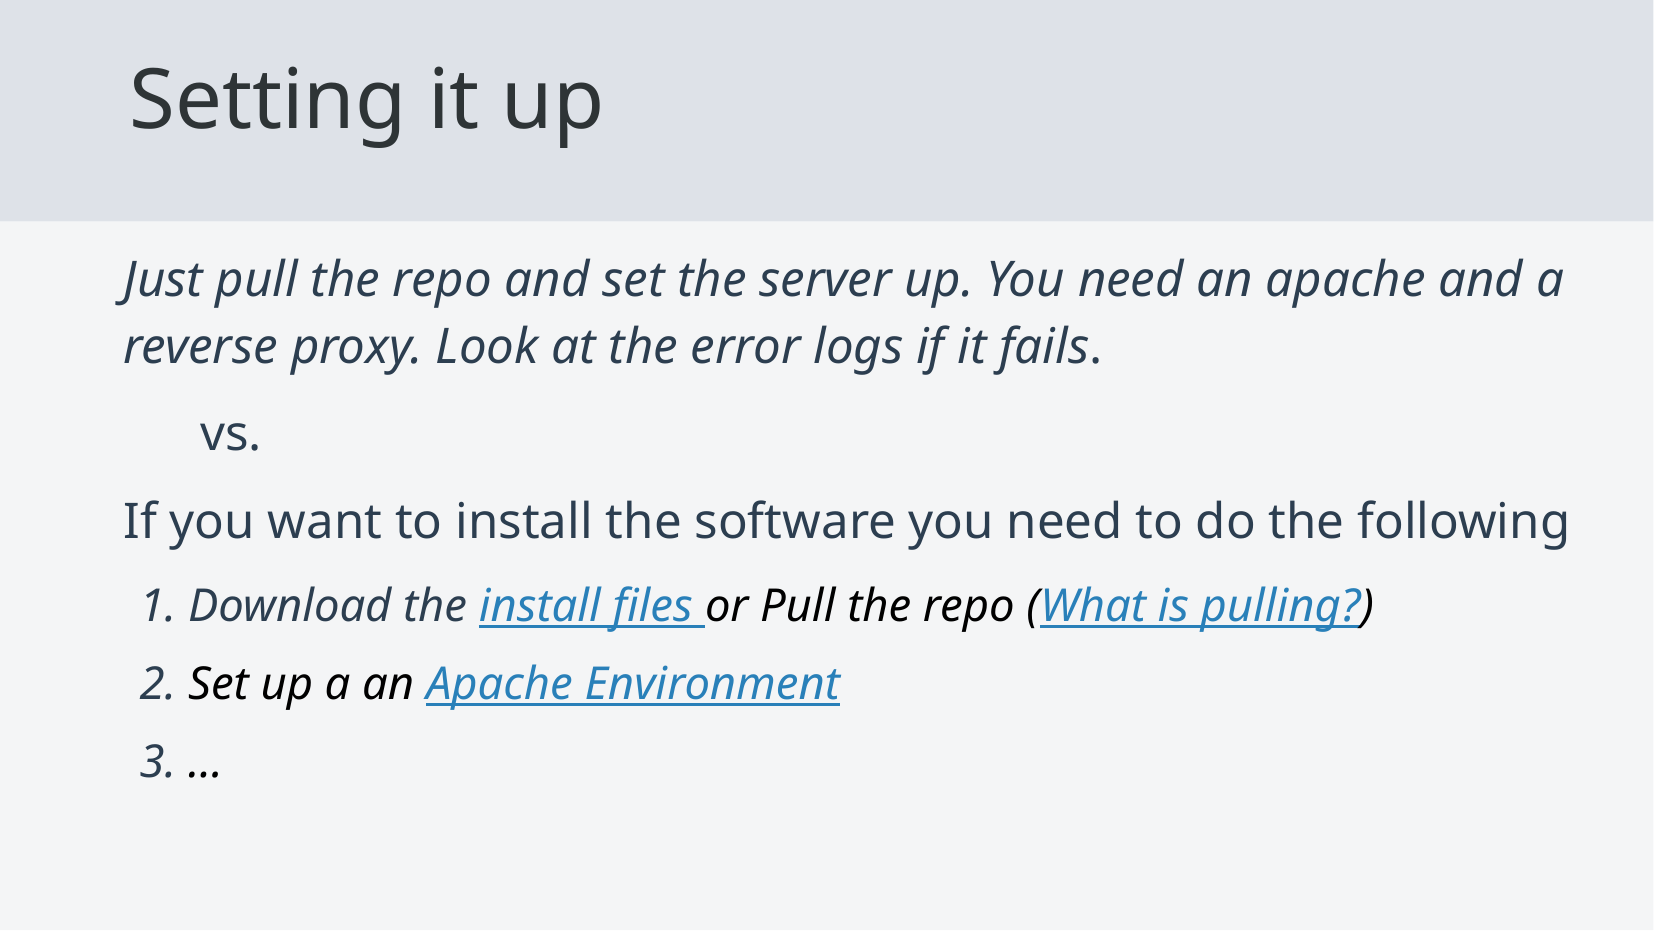

# Setting it up
Just pull the repo and set the server up. You need an apache and a reverse proxy. Look at the error logs if it fails.
 vs.
If you want to install the software you need to do the following
Download the install files or Pull the repo (What is pulling?)
Set up a an Apache Environment
…